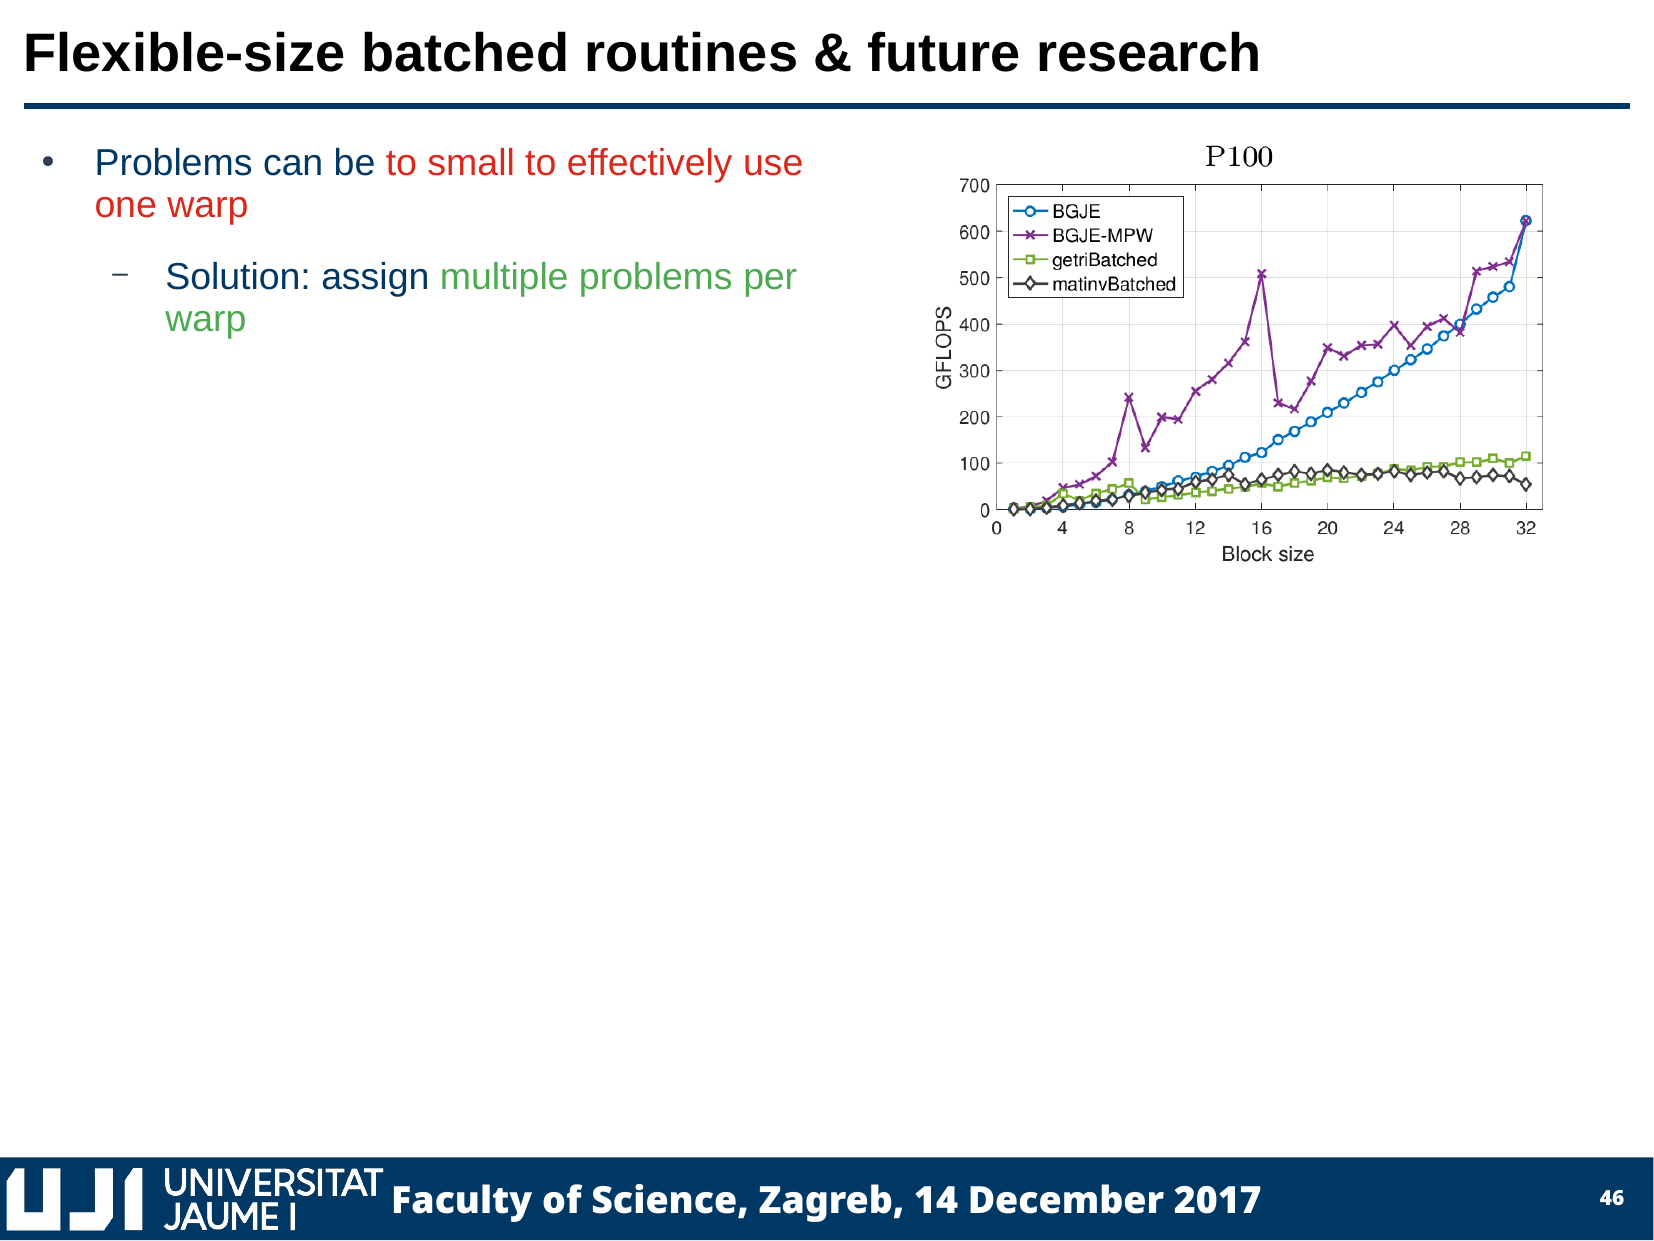

# Flexible-size batched routines & future research
Problems can be to small to effectively use one warp
Solution: assign multiple problems per warp
Faculty of Science, Zagreb, 14 December 2017
46